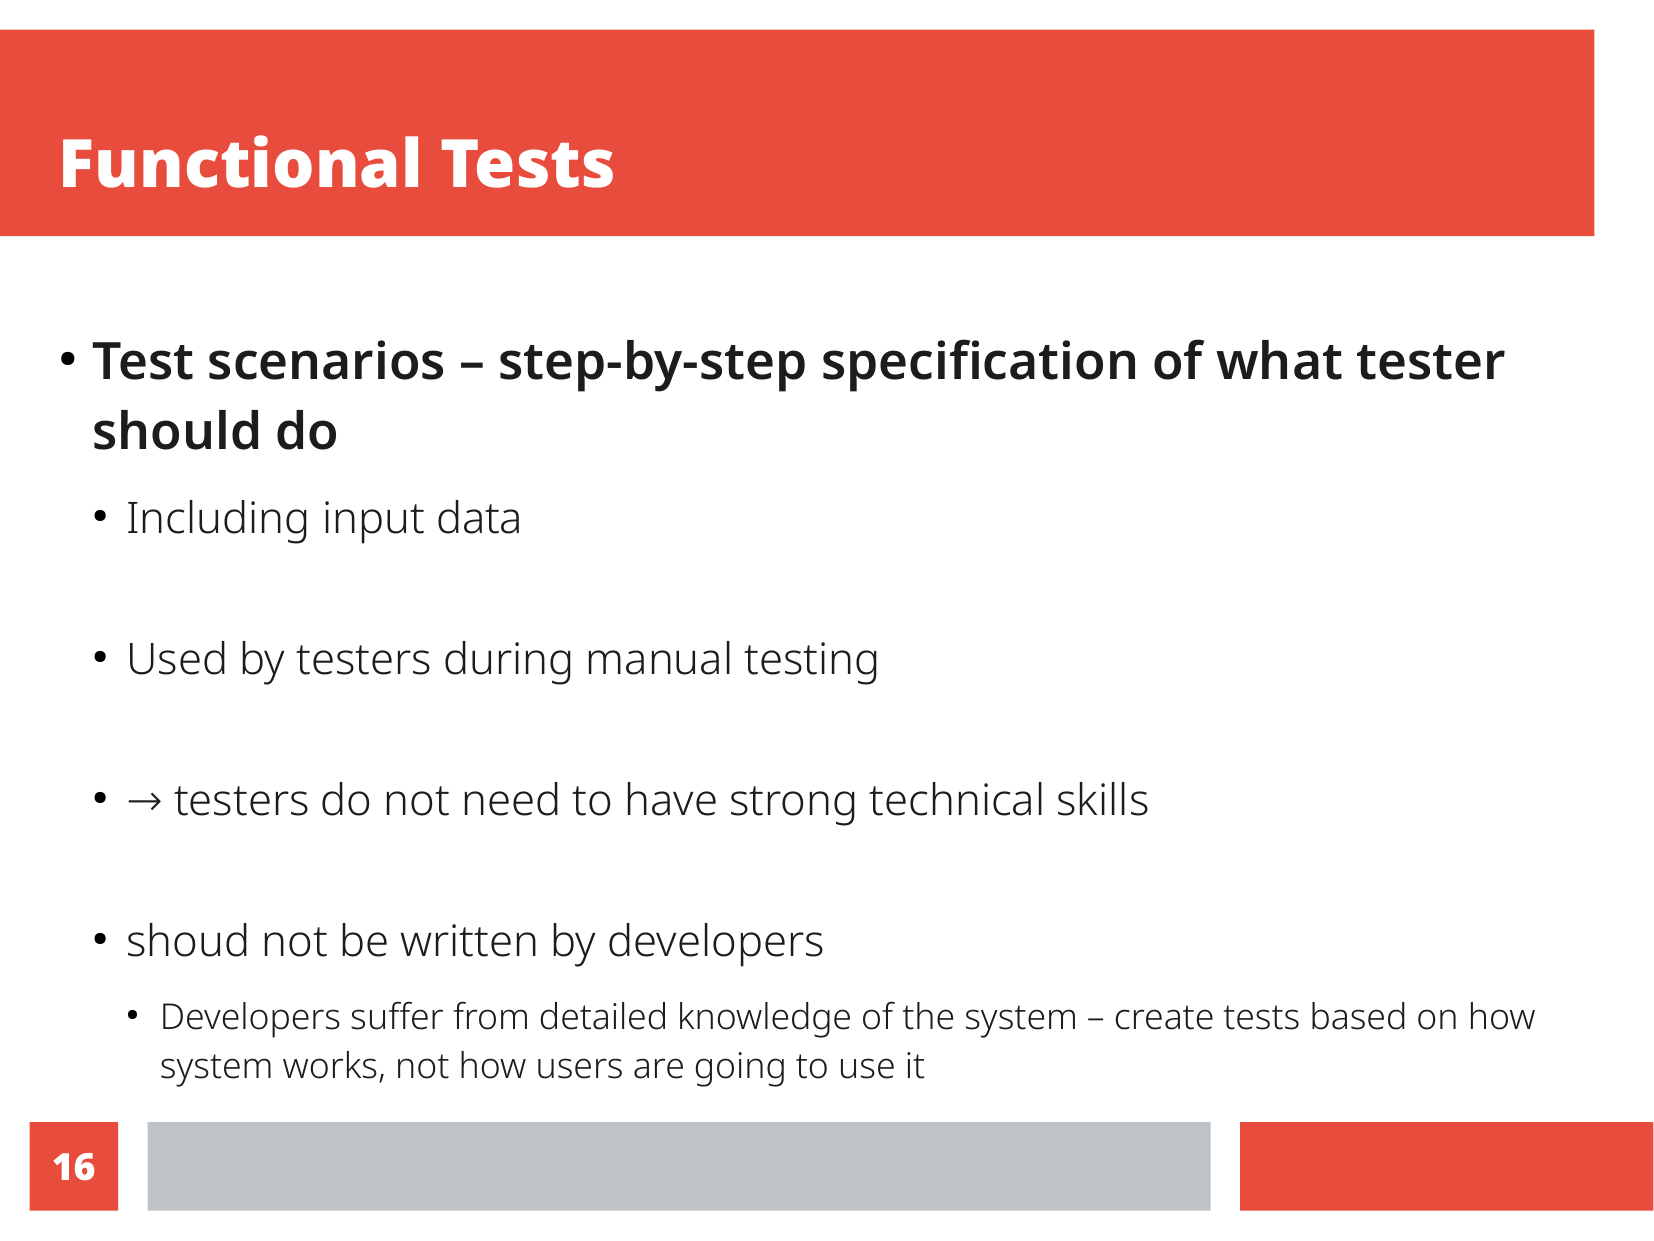

# Functional Tests
Test scenarios – step-by-step specification of what tester should do
Including input data
Used by testers during manual testing
→ testers do not need to have strong technical skills
shoud not be written by developers
Developers suffer from detailed knowledge of the system – create tests based on how system works, not how users are going to use it
16